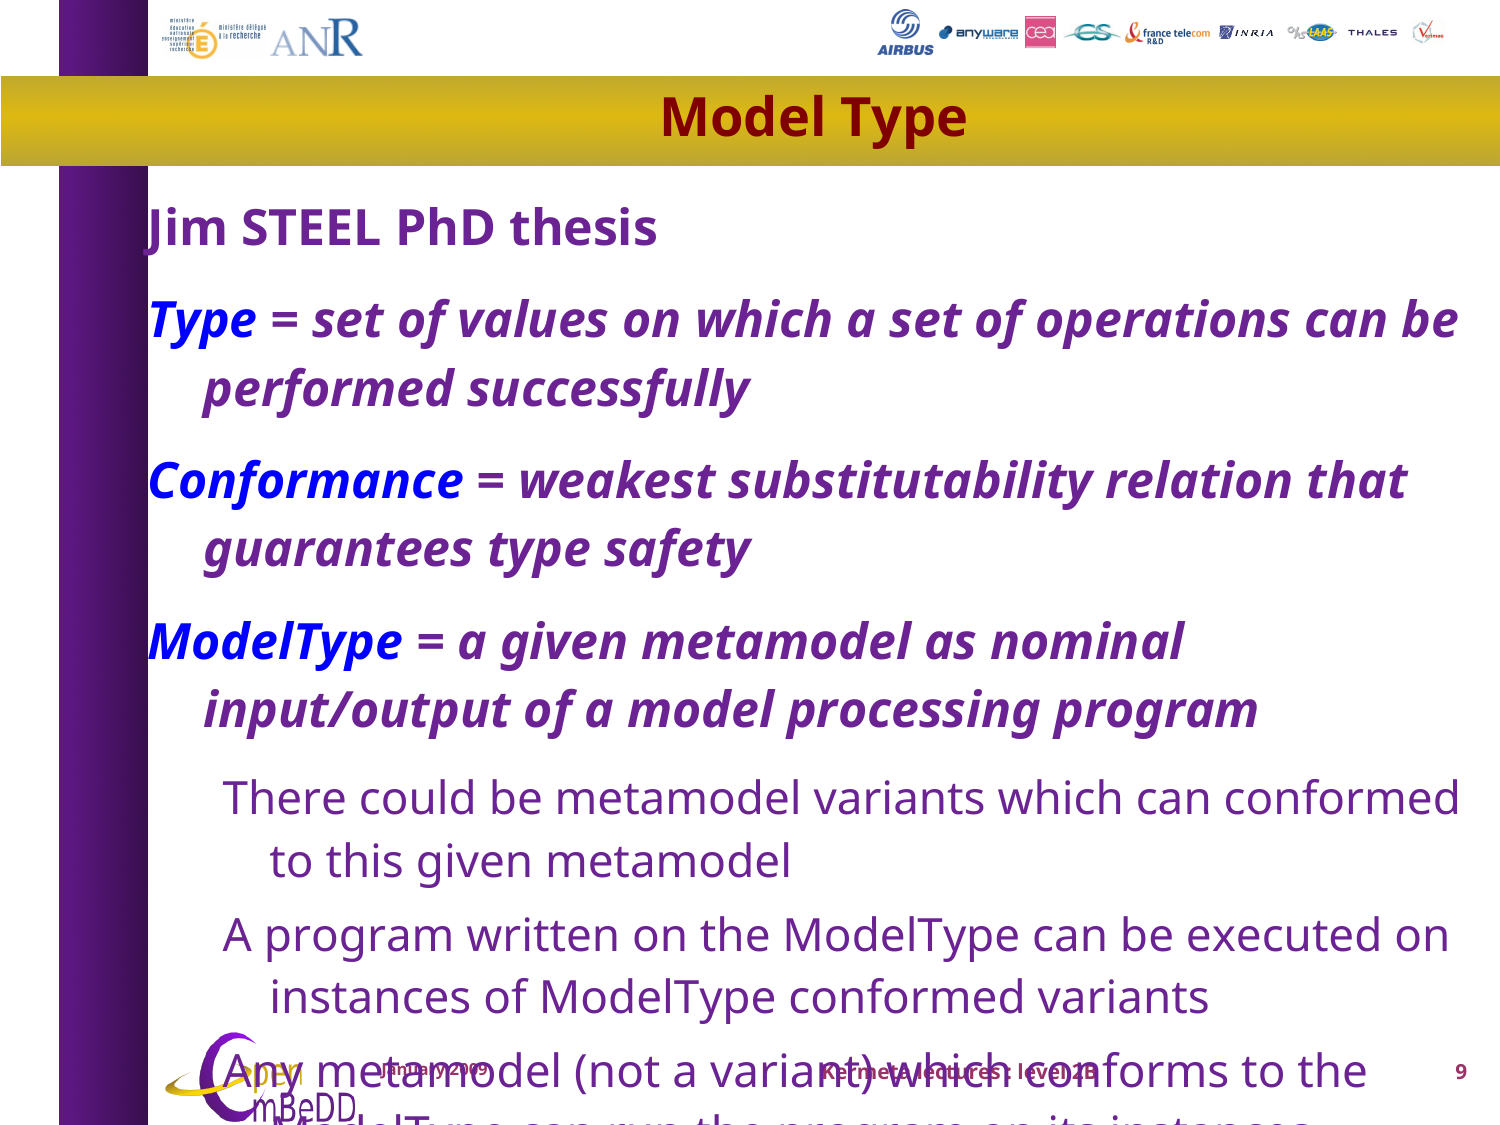

# Model Type
Jim STEEL PhD thesis
Type = set of values on which a set of operations can be performed successfully
Conformance = weakest substitutability relation that guarantees type safety
ModelType = a given metamodel as nominal input/output of a model processing program
There could be metamodel variants which can conformed to this given metamodel
A program written on the ModelType can be executed on instances of ModelType conformed variants
Any metamodel (not a variant) which conforms to the ModelType can run the program on its instances
Pied de page
Pied de page fixe
9